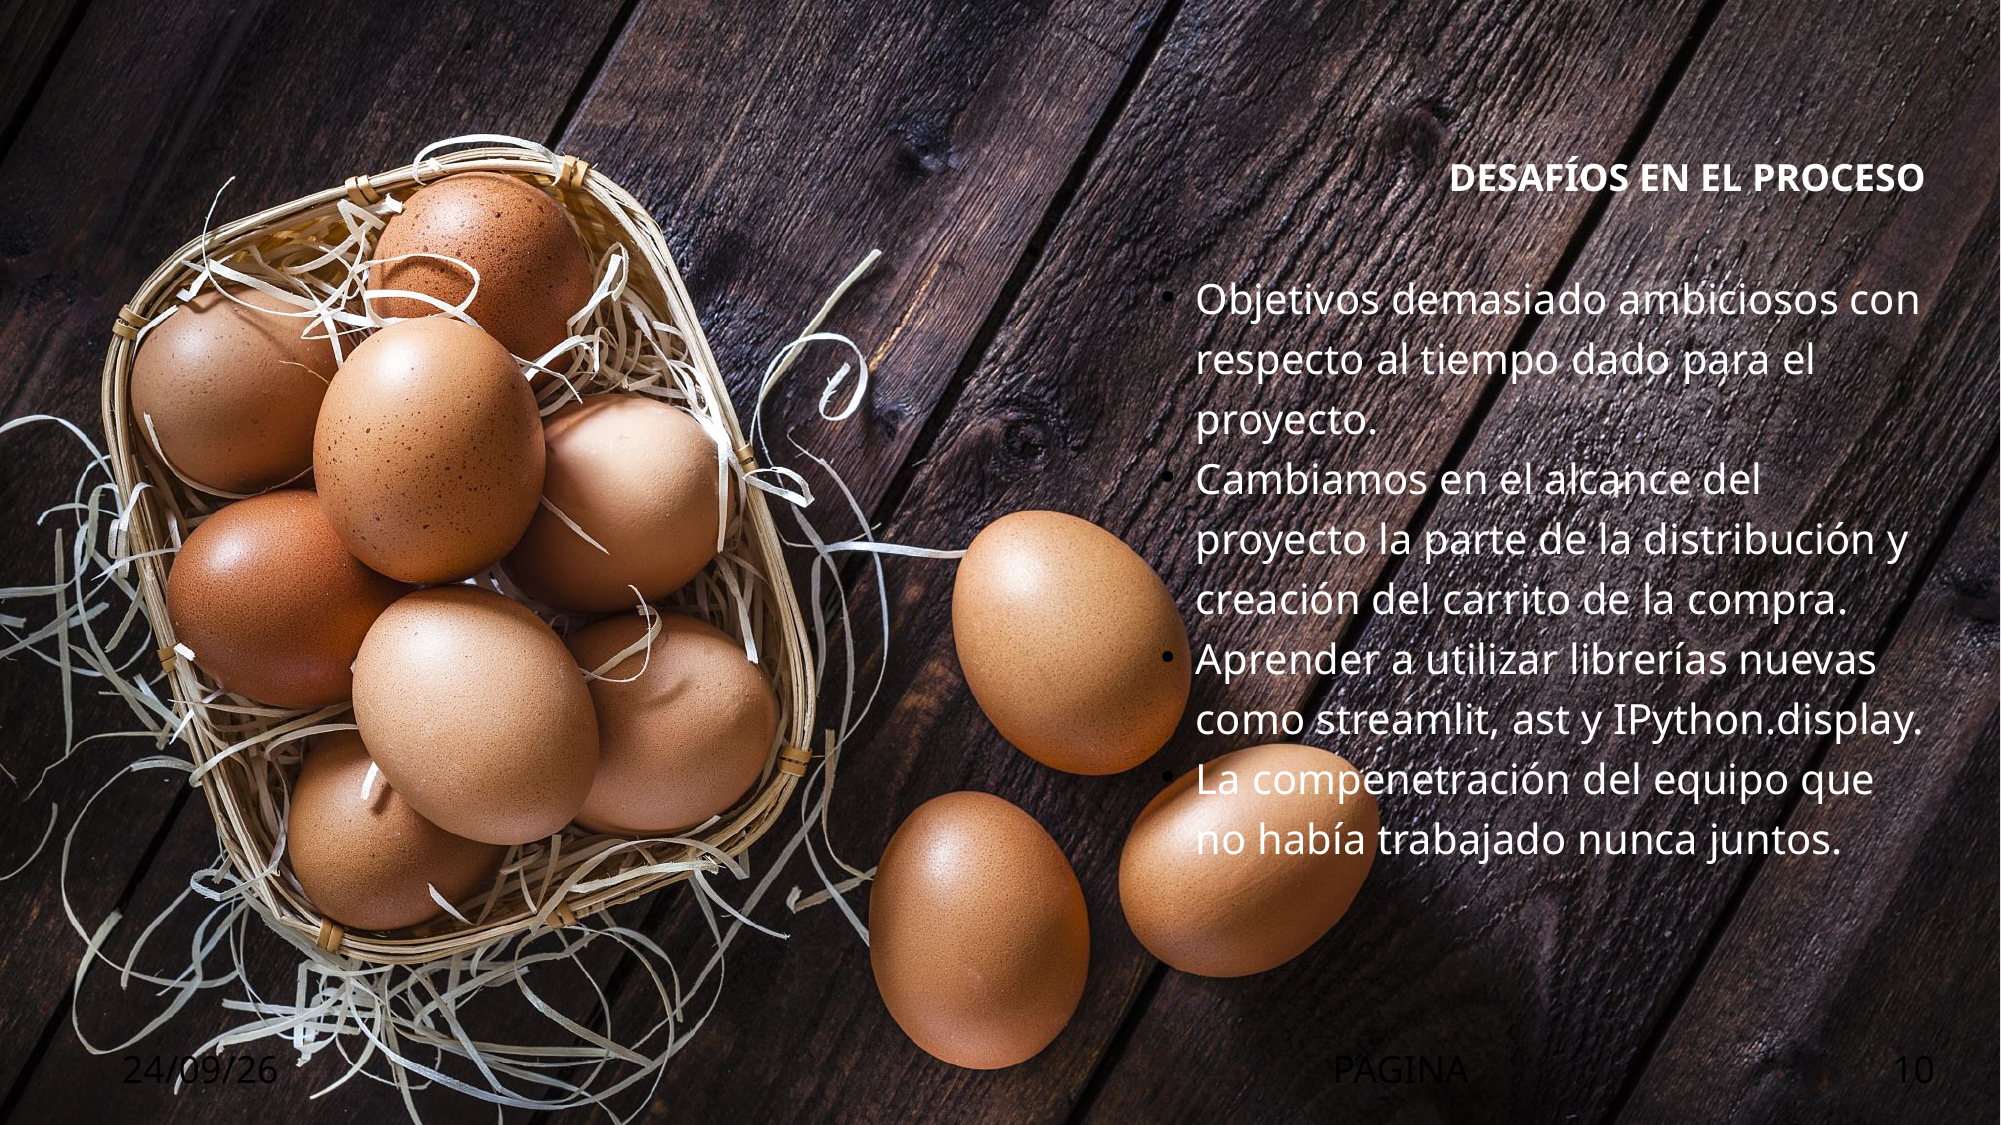

DESAFÍOS EN EL PROCESO
# Objetivos demasiado ambiciosos con respecto al tiempo dado para el proyecto.
Cambiamos en el alcance del proyecto la parte de la distribución y creación del carrito de la compra.
Aprender a utilizar librerías nuevas como streamlit, ast y IPython.display.
La compenetración del equipo que no había trabajado nunca juntos.
PAGINA